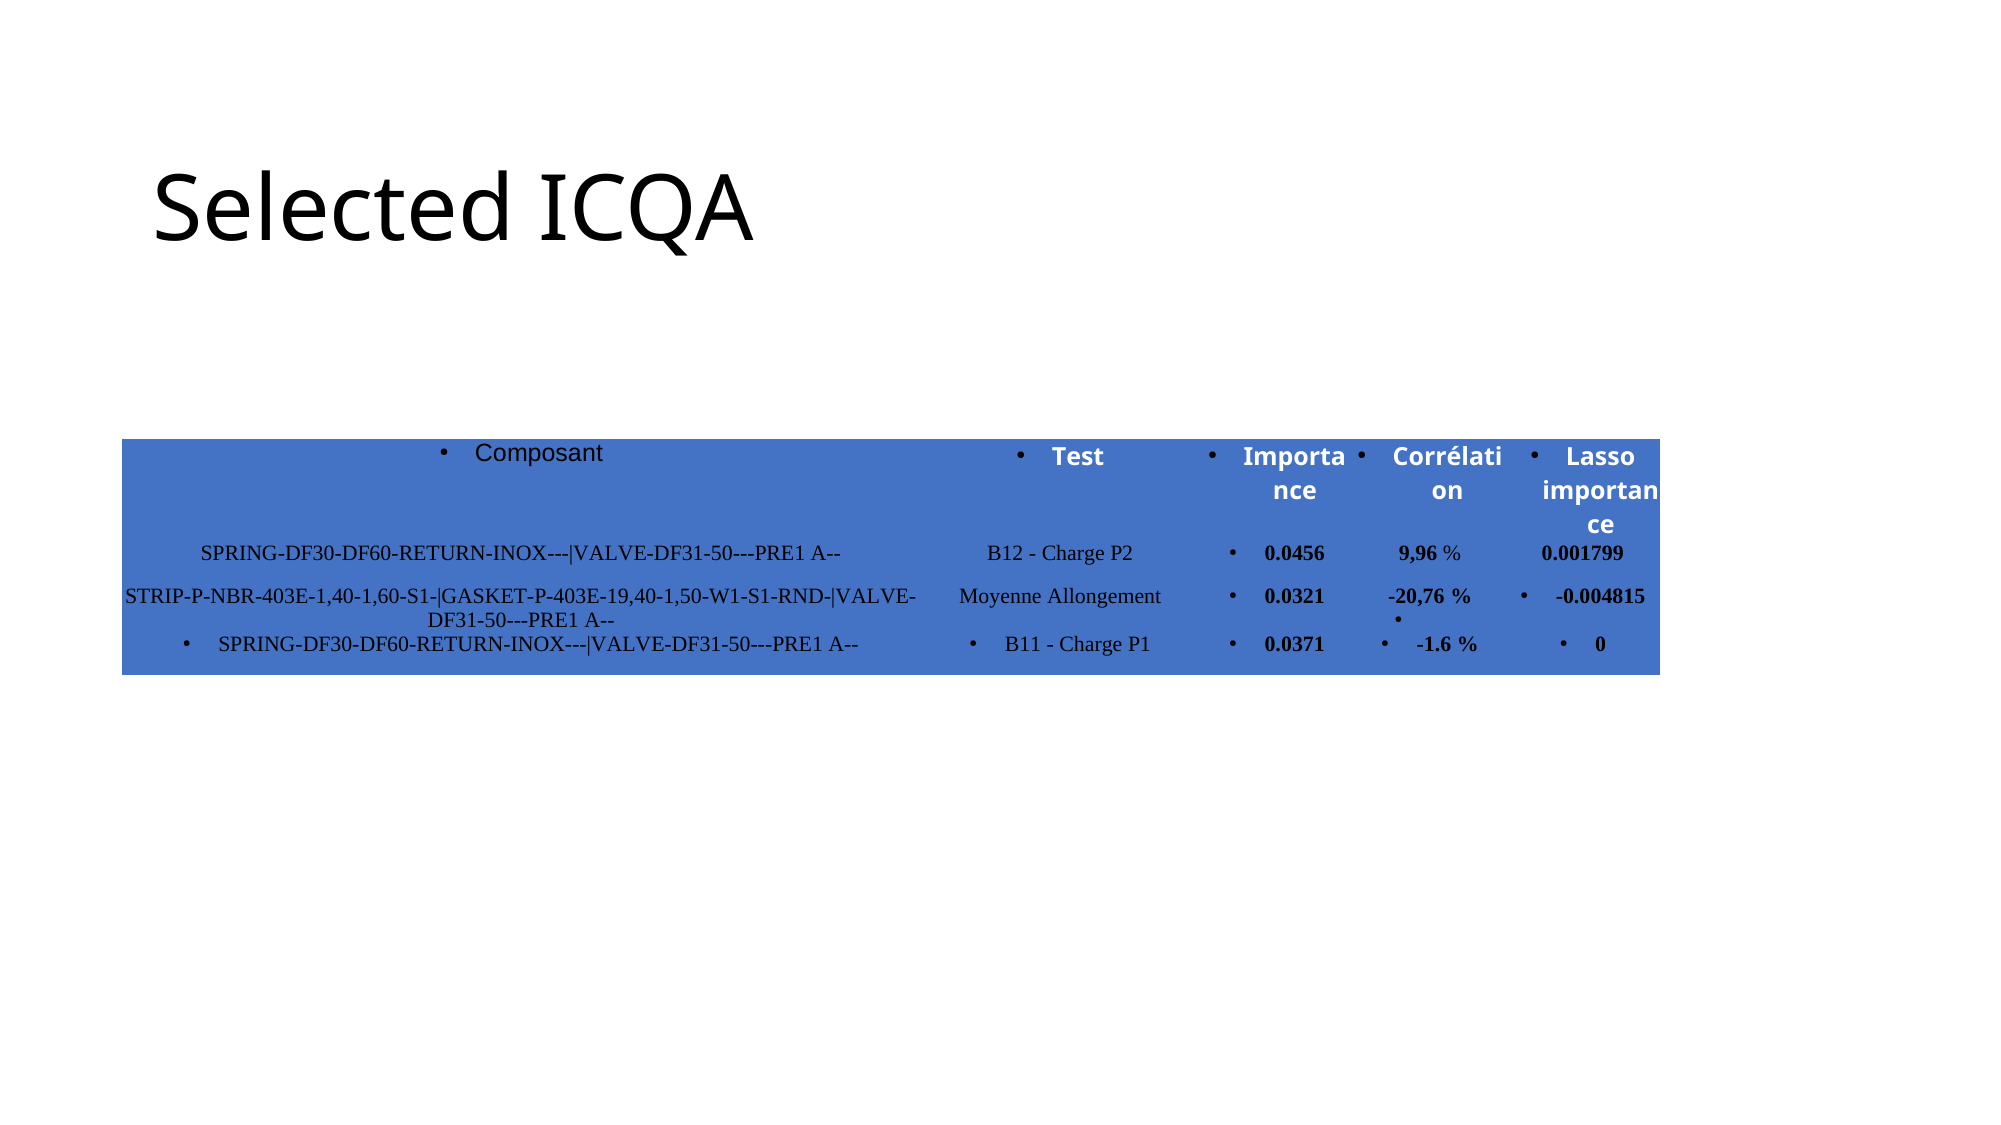

# Selected ICQA
| Composant | Test | Importance | Corrélation | Lasso importance |
| --- | --- | --- | --- | --- |
| SPRING-DF30-DF60-RETURN-INOX---|VALVE-DF31-50---PRE1 A-- | B12 - Charge P2 | 0.0456 | 9,96 % | 0.001799 |
| STRIP-P-NBR-403E-1,40-1,60-S1-|GASKET-P-403E-19,40-1,50-W1-S1-RND-|VALVE-DF31-50---PRE1 A-- | Moyenne Allongement | 0.0321 | -20,76 % | -0.004815 |
| SPRING-DF30-DF60-RETURN-INOX---|VALVE-DF31-50---PRE1 A-- | B11 - Charge P1 | 0.0371 | -1.6 % | 0 |